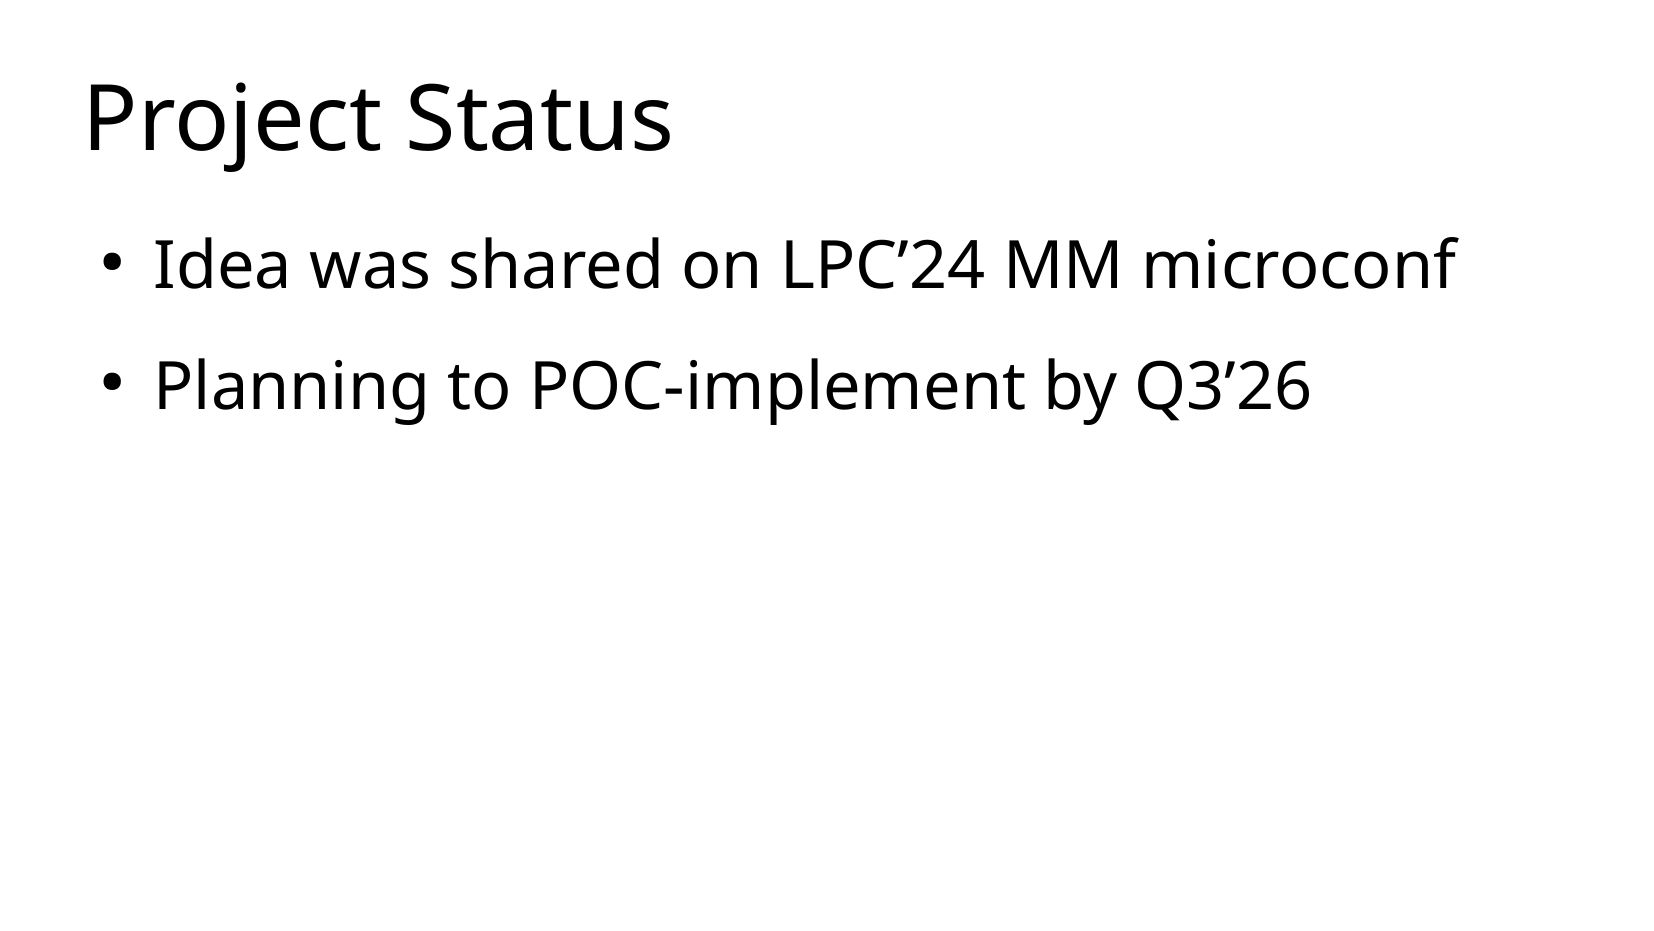

# Project Status
Idea was shared on LPC’24 MM microconf
Planning to POC-implement by Q3’26